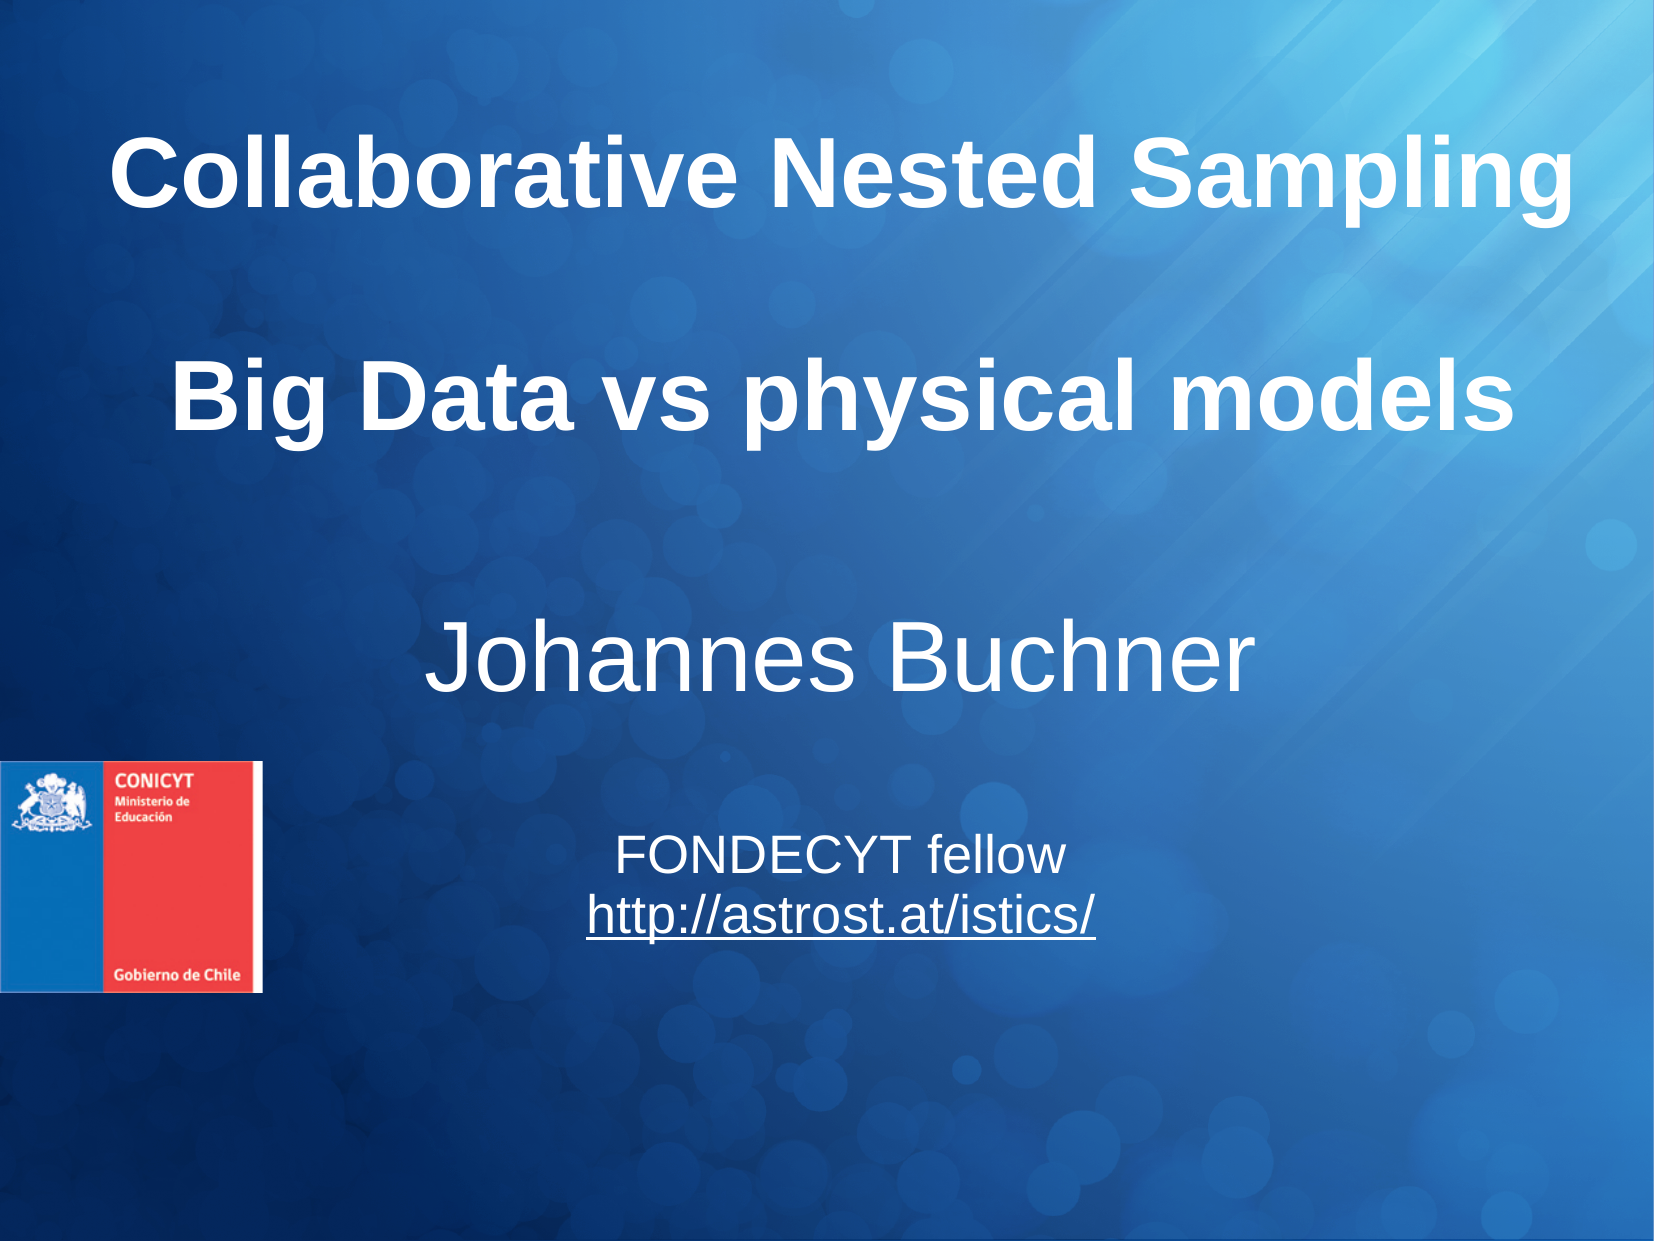

Collaborative Nested Sampling
Big Data vs physical models
# Johannes Buchner
FONDECYT fellow
http://astrost.at/istics/